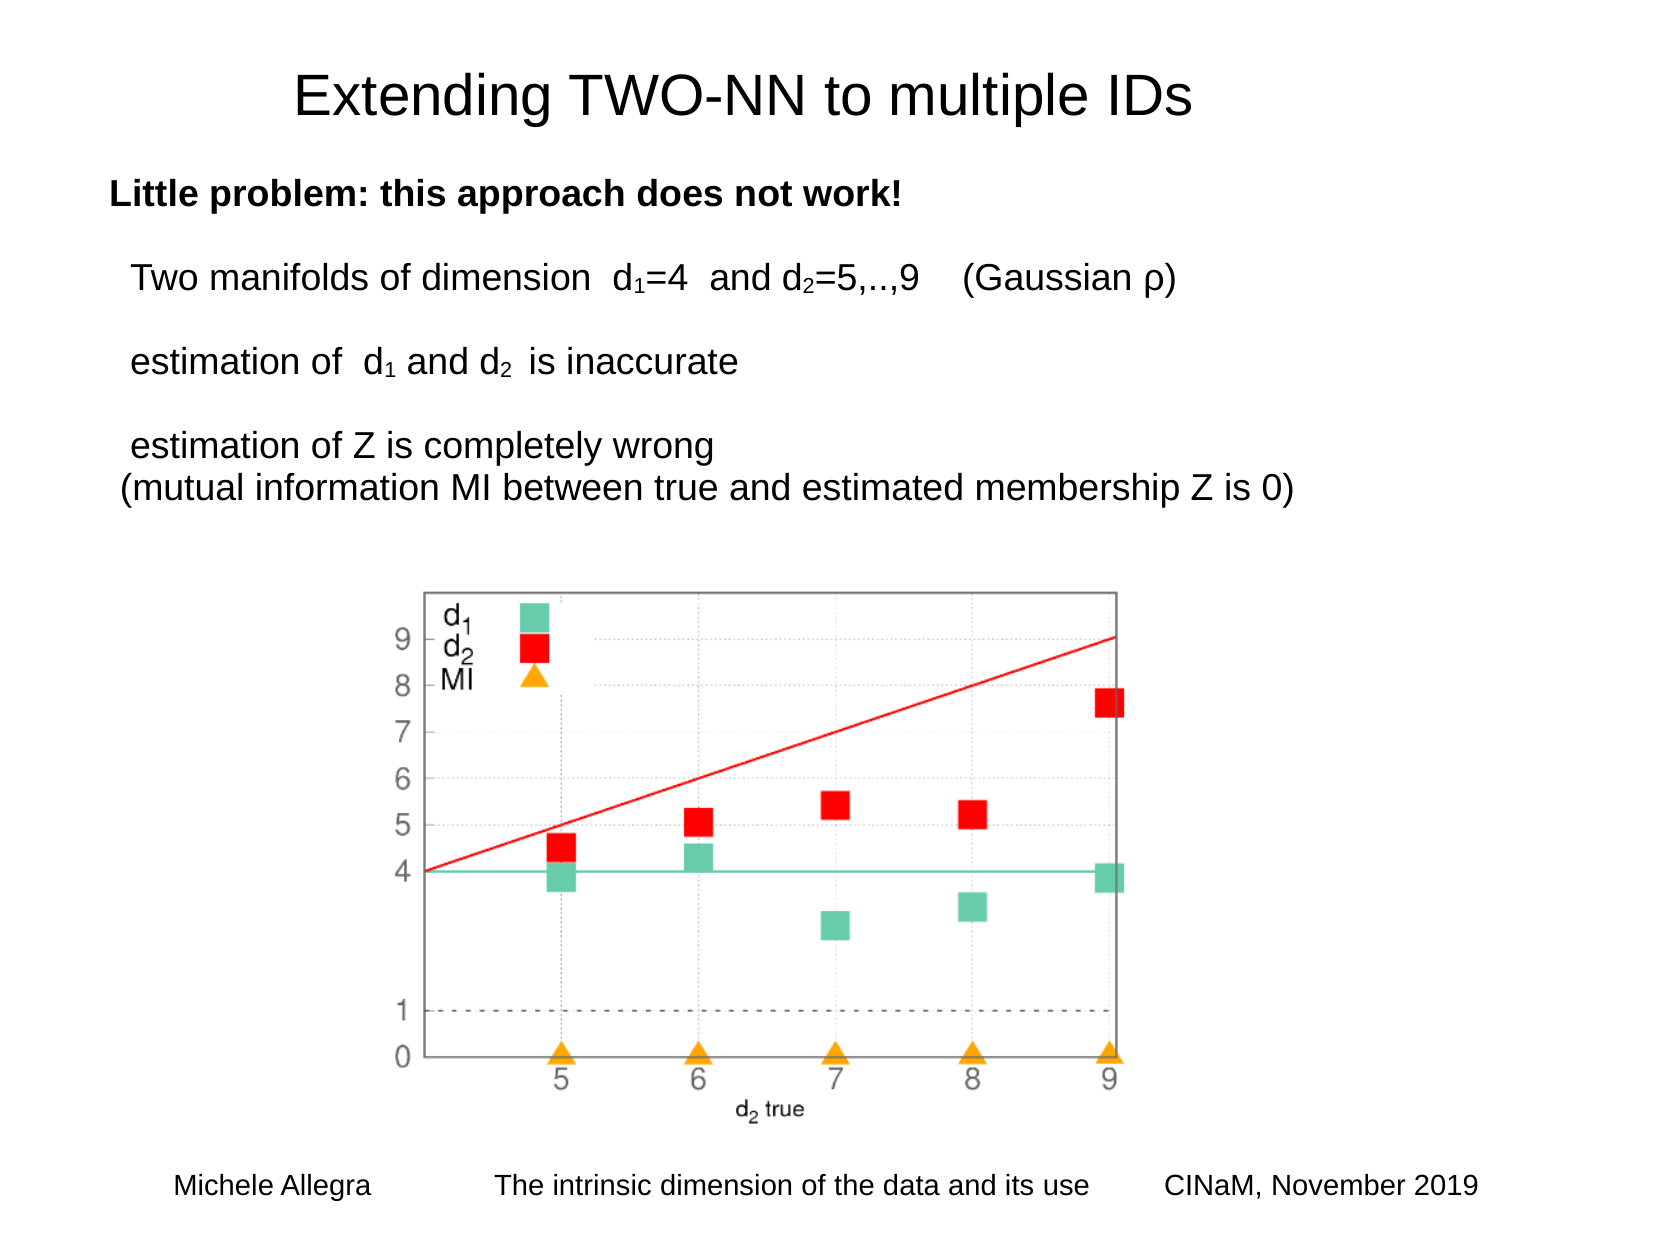

# Extending TWO-NN to multiple IDs
Little problem: this approach does not work!
 Two manifolds of dimension d1=4 and d2=5,..,9 (Gaussian ρ)
 estimation of d1 and d2 is inaccurate
 estimation of Z is completely wrong
 (mutual information MI between true and estimated membership Z is 0)
Michele Allegra The intrinsic dimension of the data and its use CINaM, November 2019